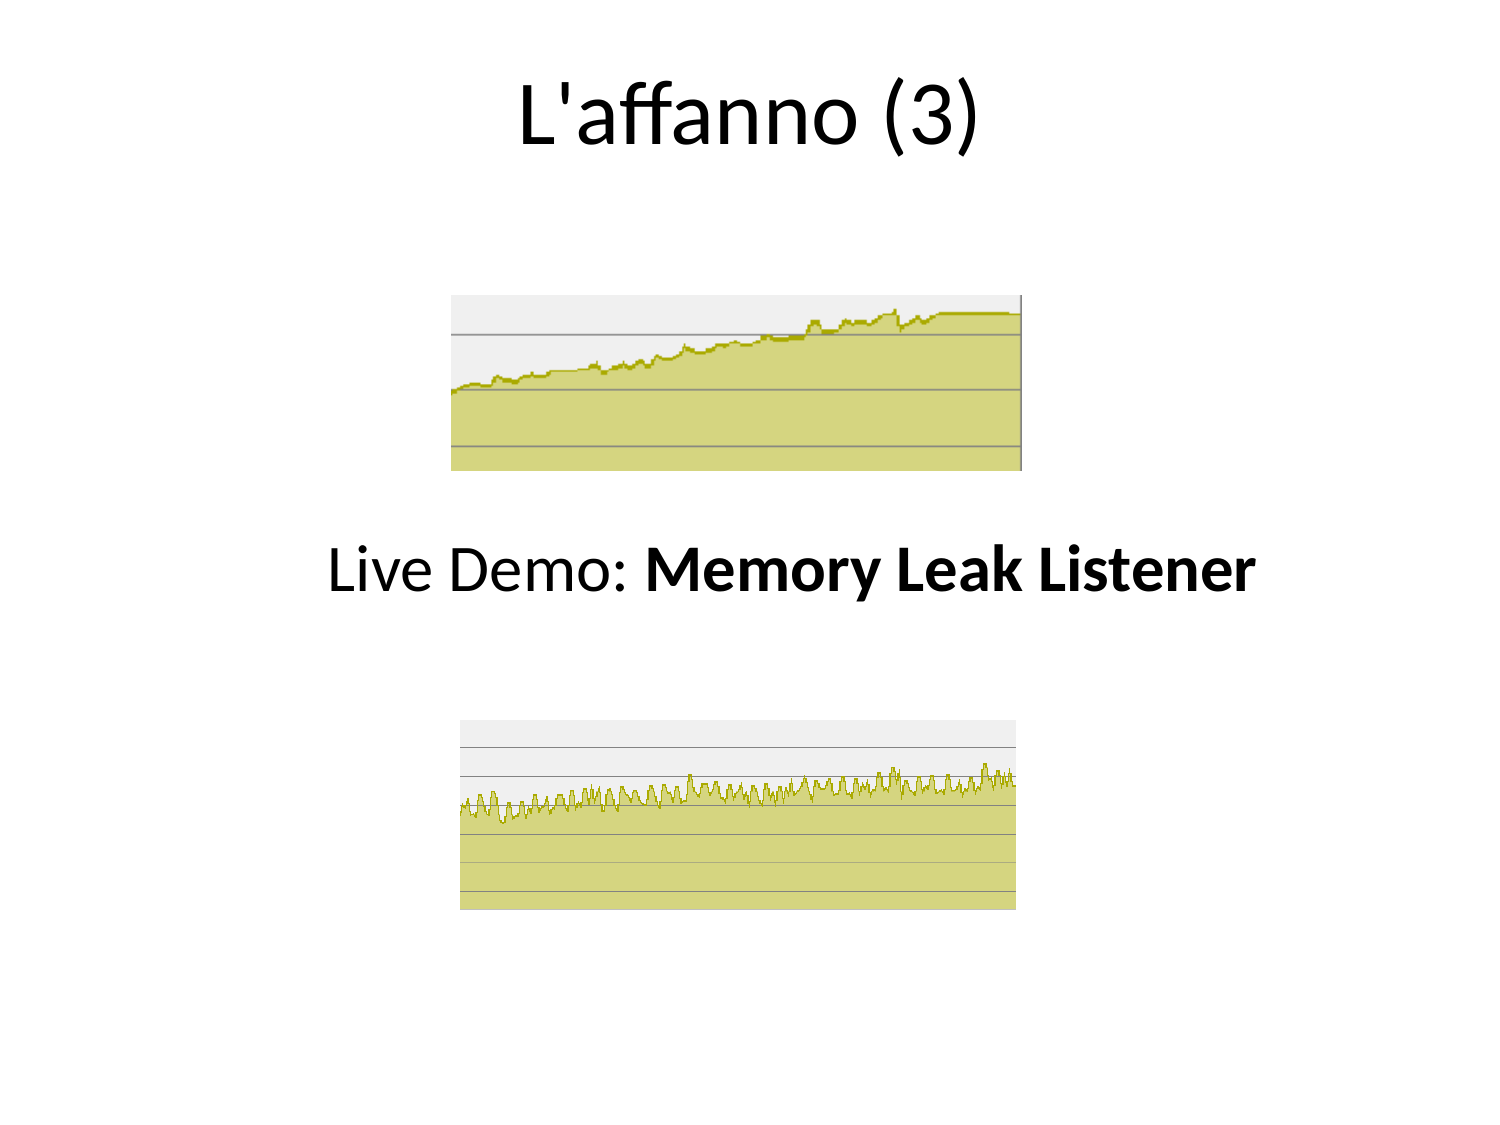

# L'affanno (3)
Live Demo: Memory Leak Listener